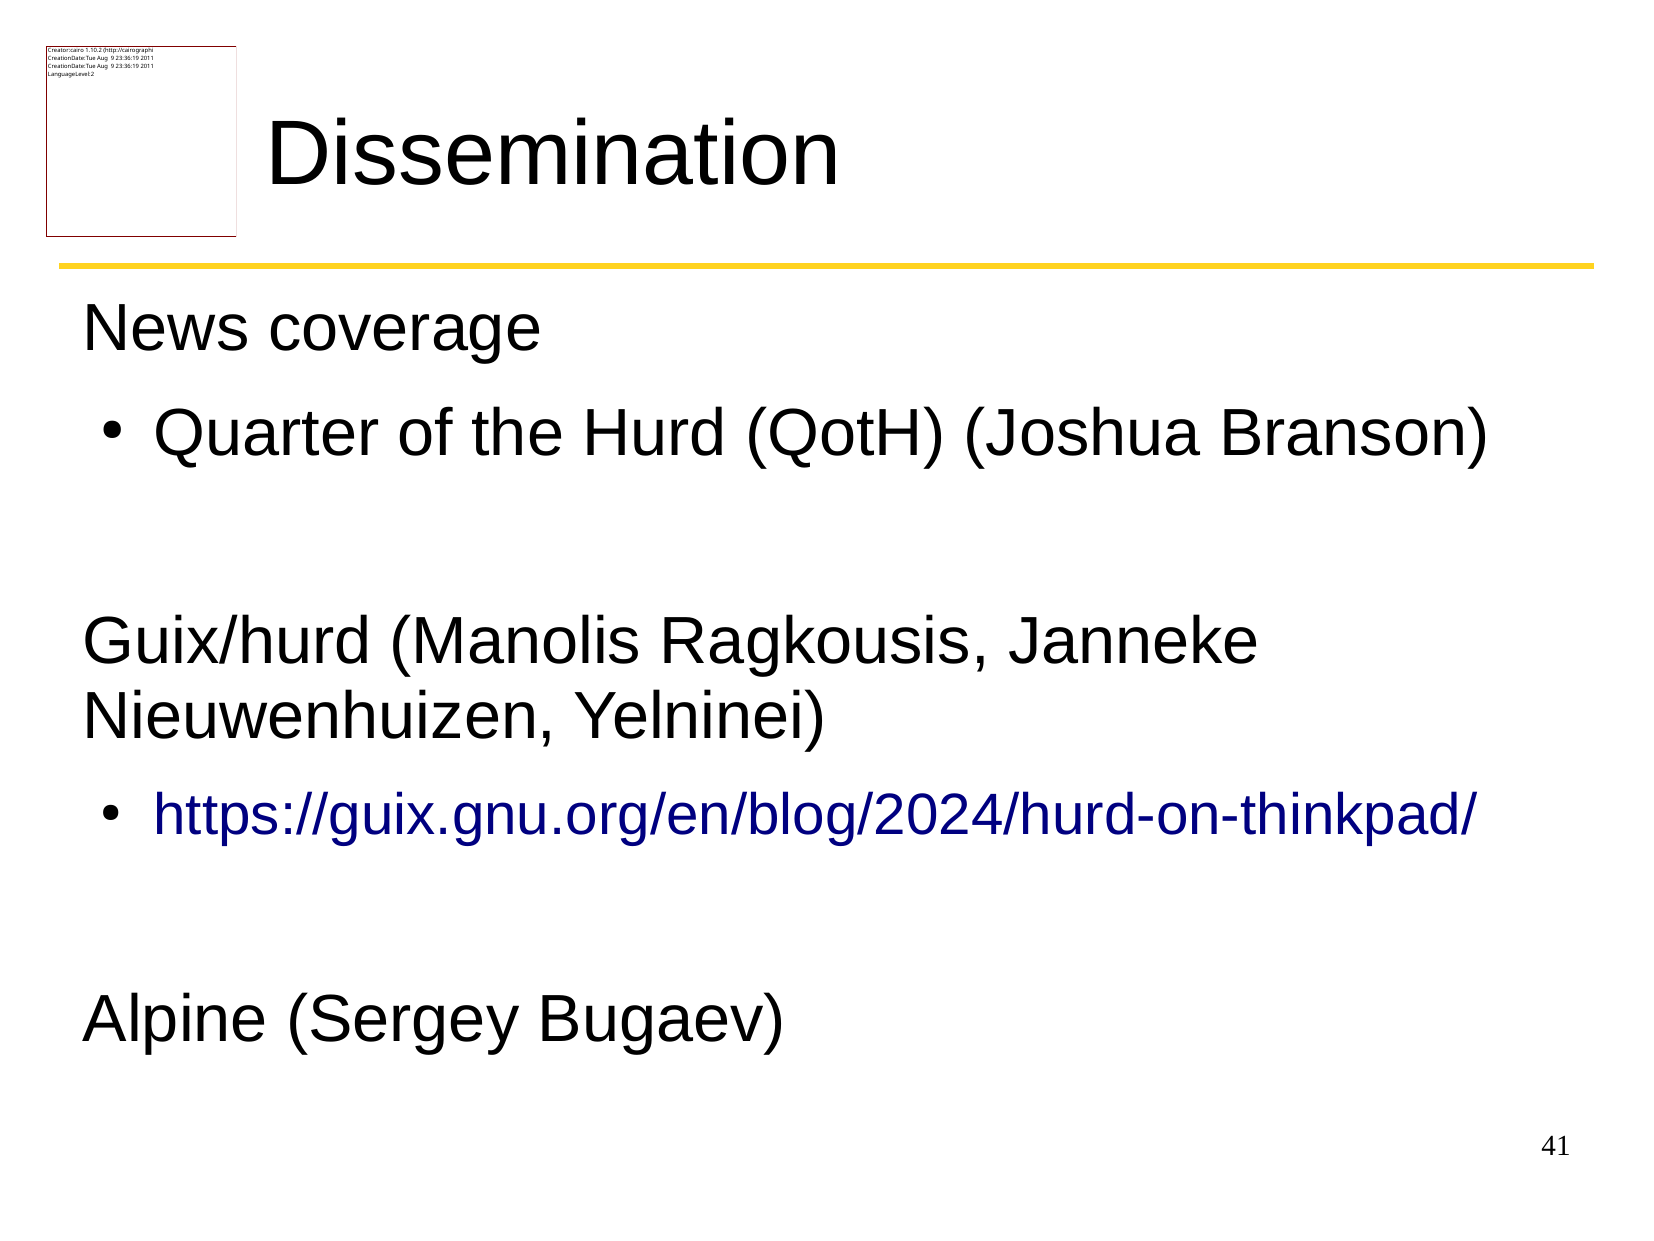

# Dissemination
News coverage
Quarter of the Hurd (QotH) (Joshua Branson)
Guix/hurd (Manolis Ragkousis, Janneke Nieuwenhuizen, Yelninei)
https://guix.gnu.org/en/blog/2024/hurd-on-thinkpad/
Alpine (Sergey Bugaev)
41